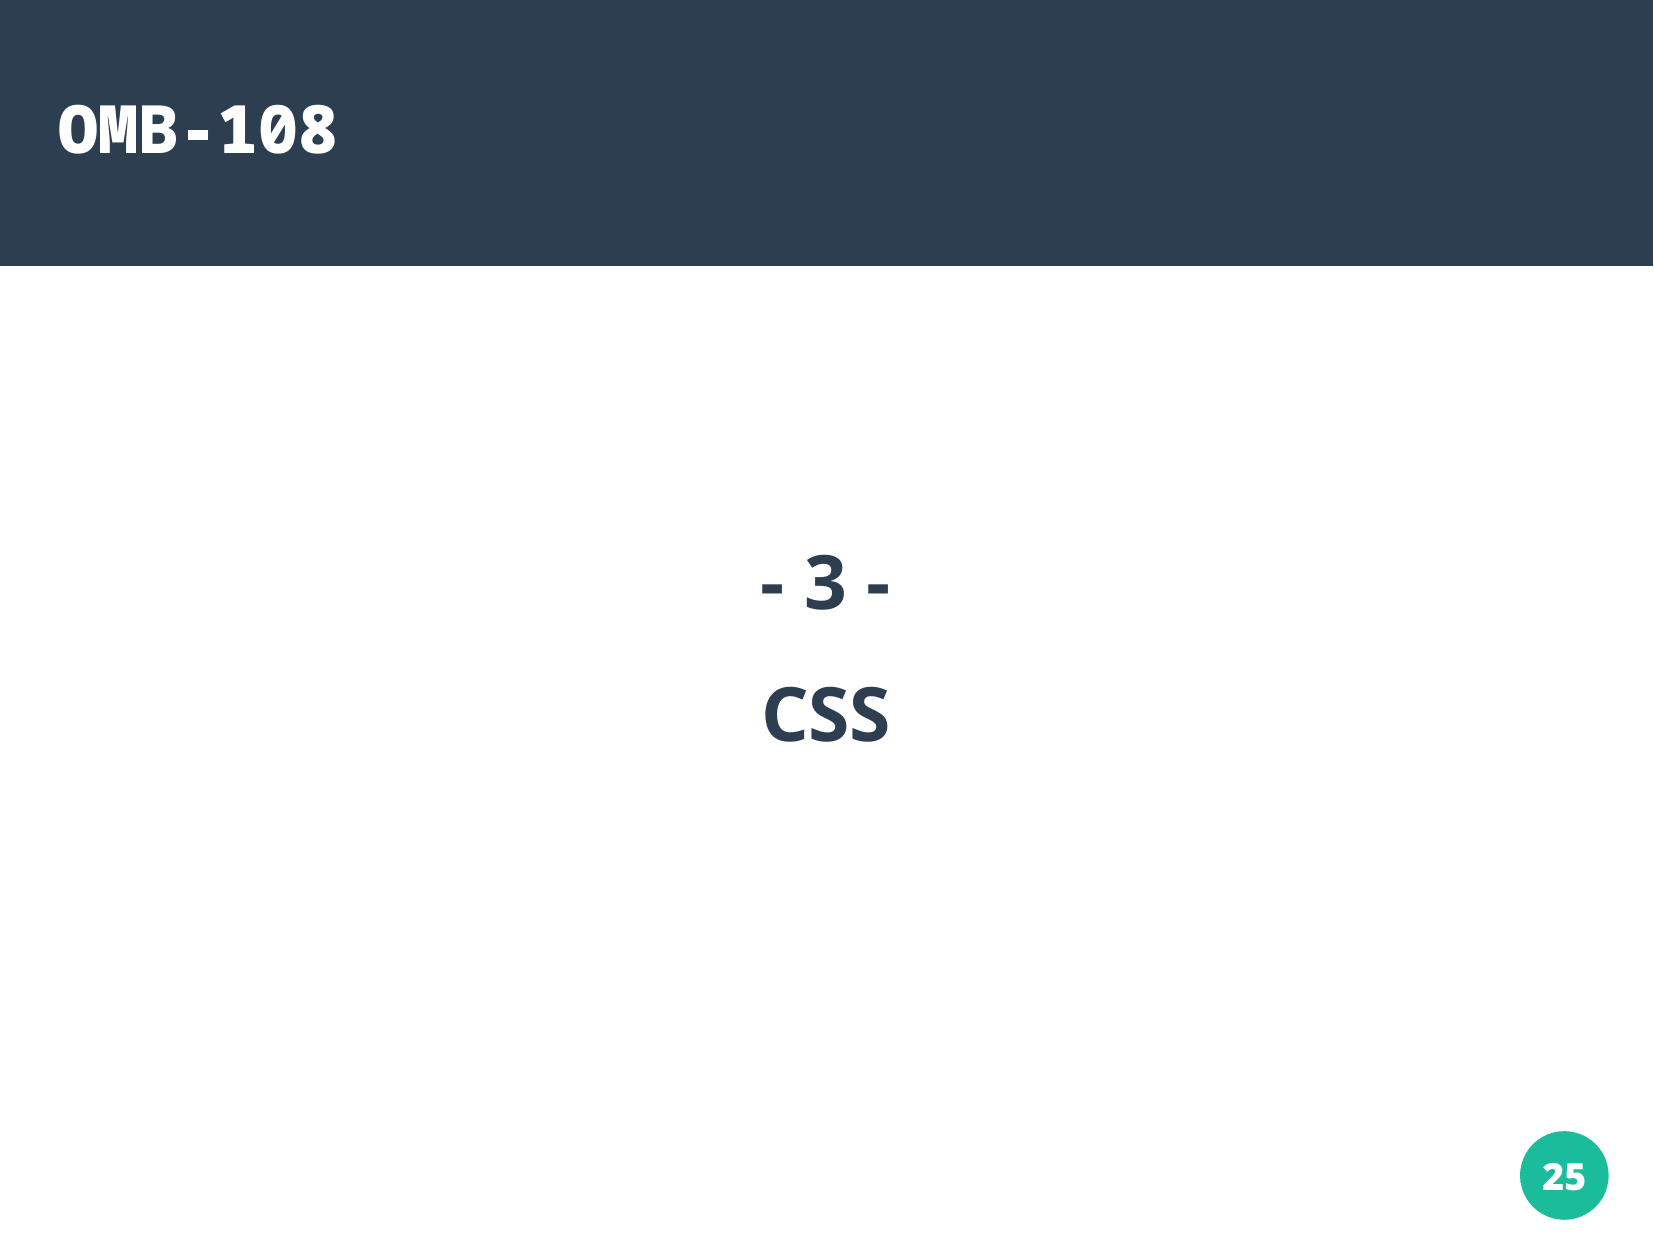

# OMB-108
- 3 -
CSS
25